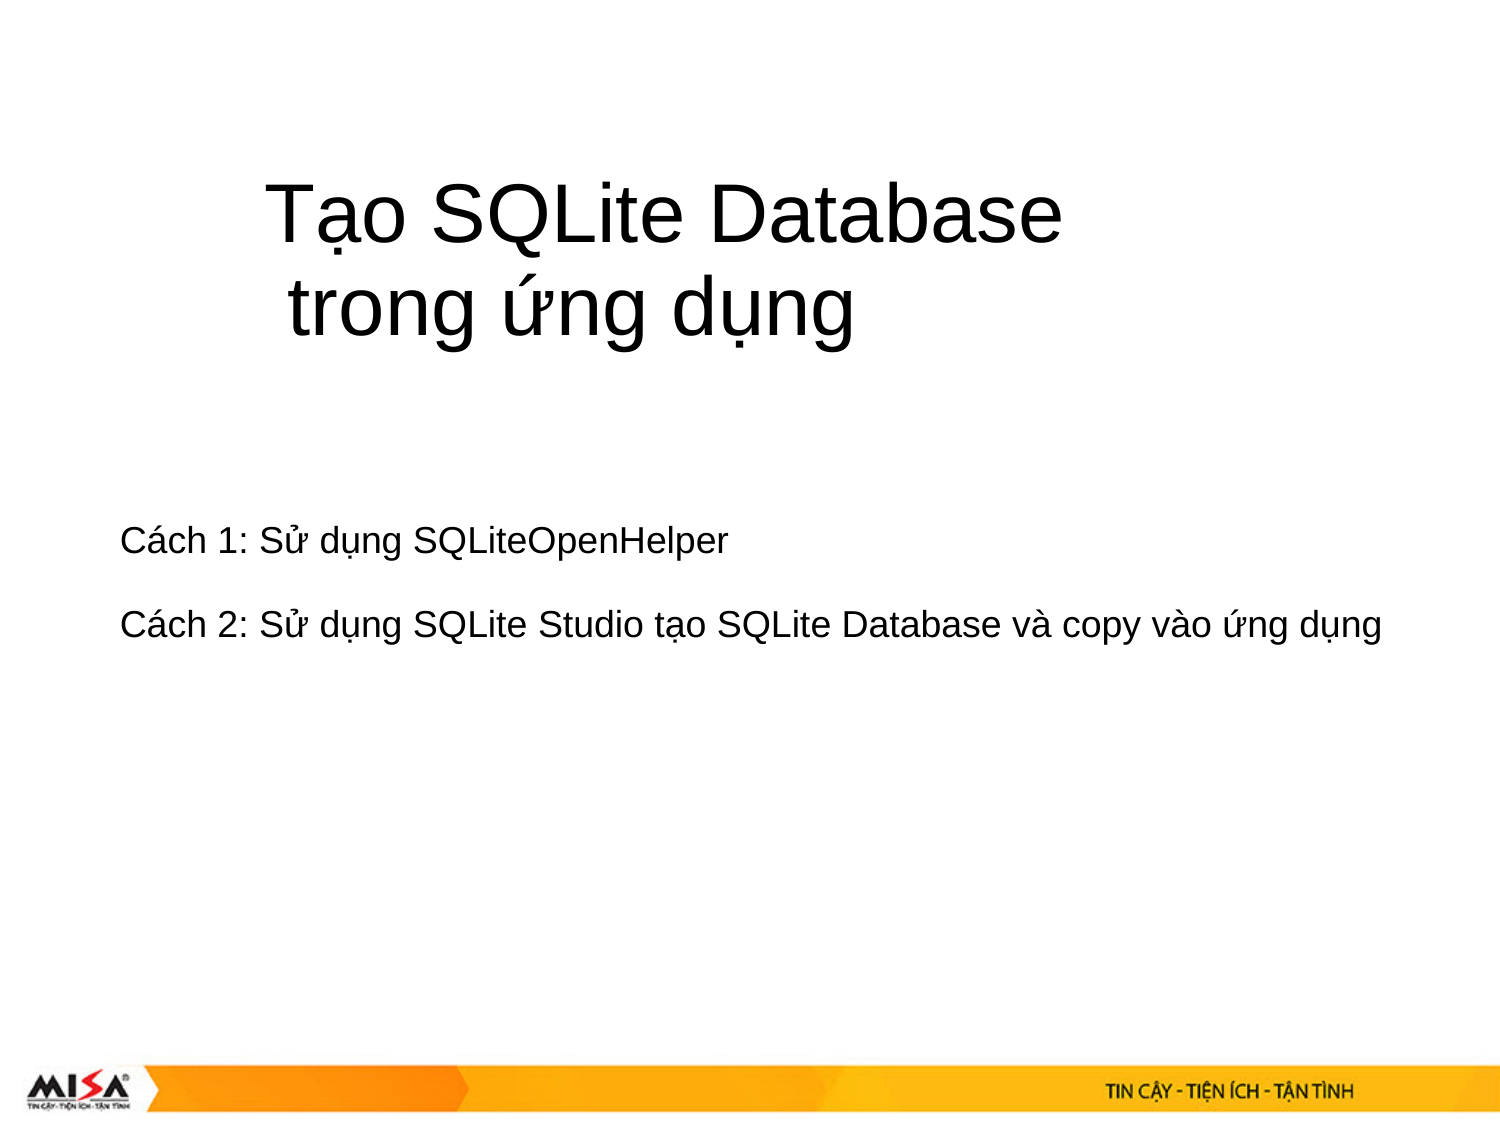

Tạo SQLite Database
 trong ứng dụng
Cách 1: Sử dụng SQLiteOpenHelper
Cách 2: Sử dụng SQLite Studio tạo SQLite Database và copy vào ứng dụng